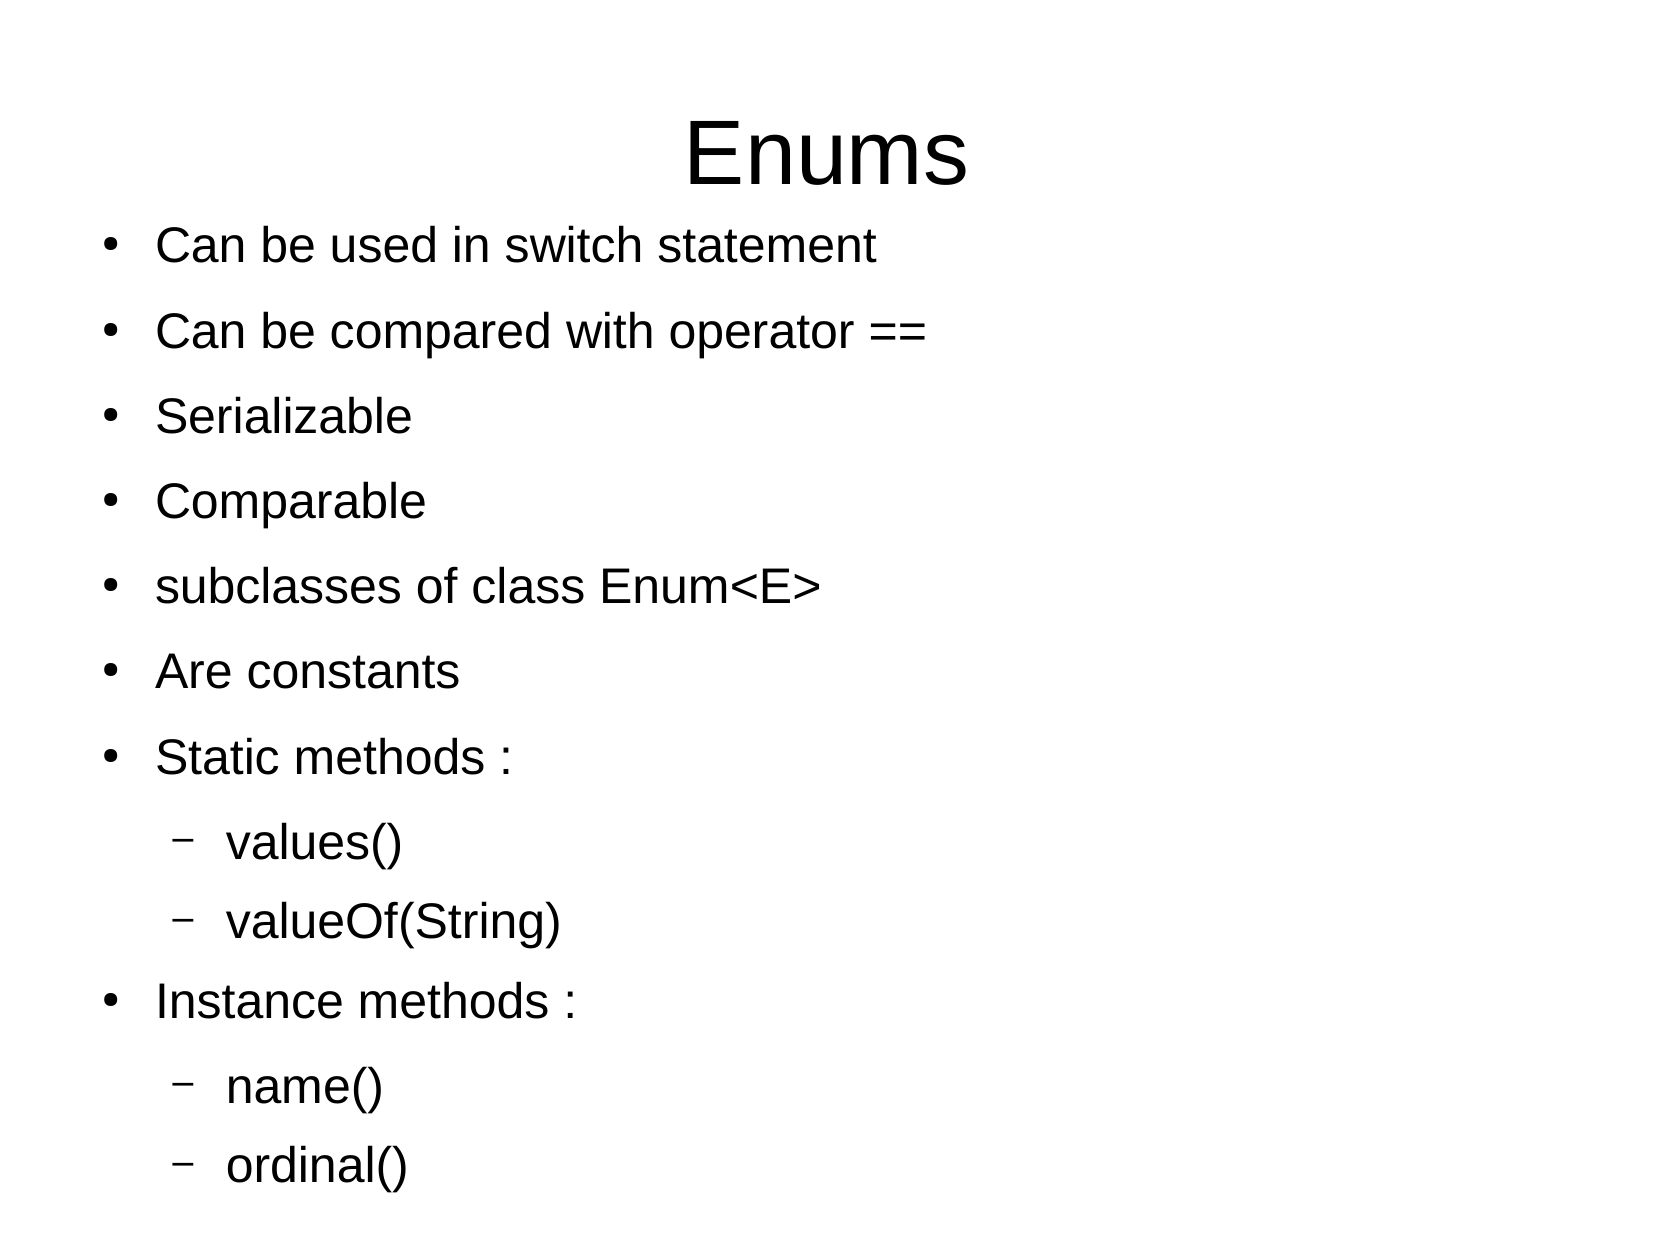

# Enums
Can be used in switch statement
Can be compared with operator ==
Serializable
Comparable
subclasses of class Enum<E>
Are constants
Static methods :
values()
valueOf(String)
Instance methods :
name()
ordinal()